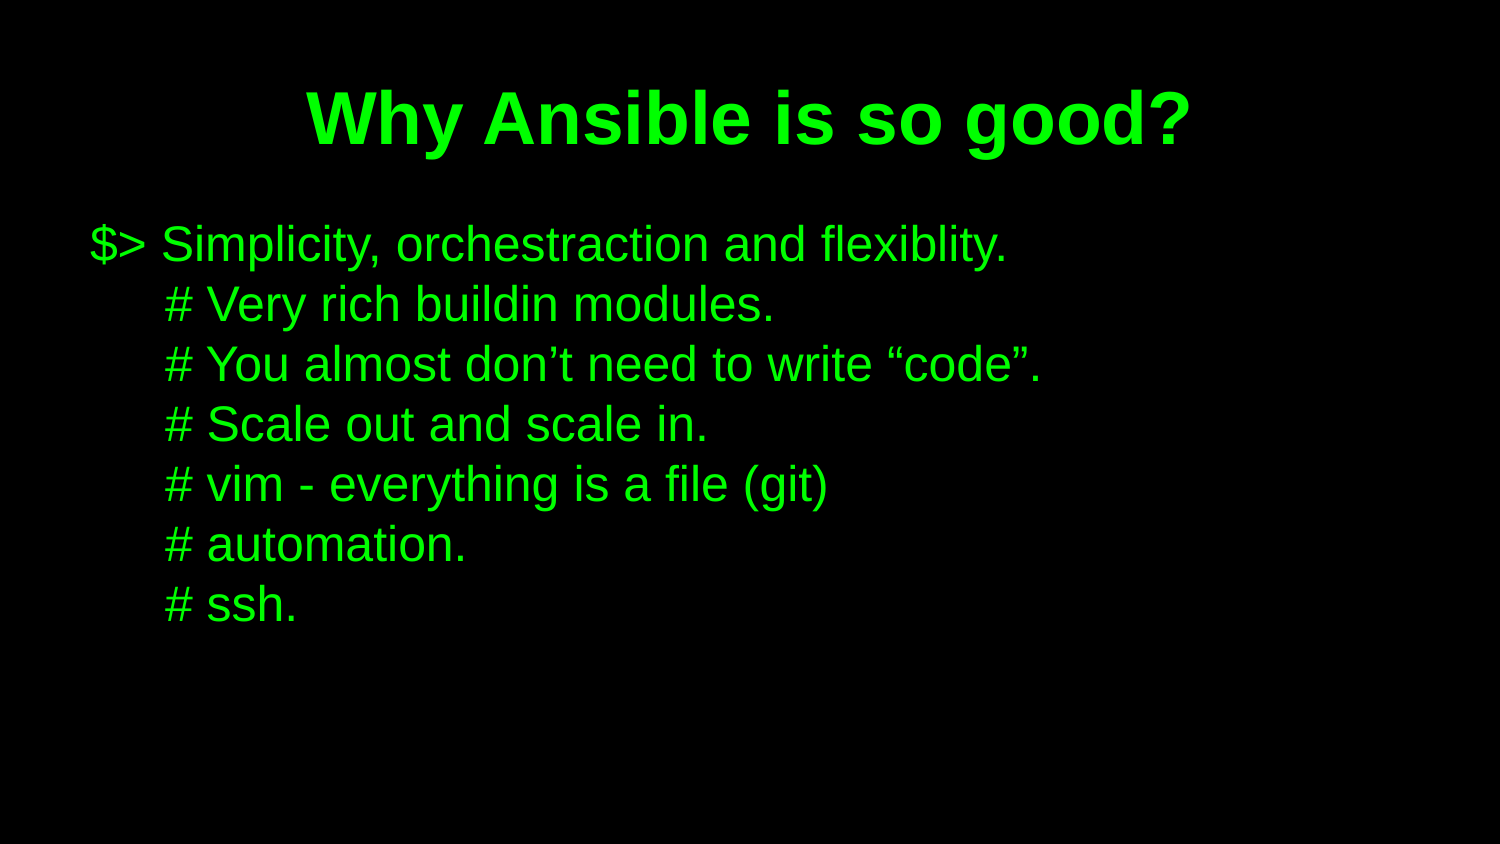

Why Ansible is so good?
# $> Simplicity, orchestraction and flexiblity.
# Very rich buildin modules.
# You almost don’t need to write “code”.
# Scale out and scale in.
# vim - everything is a file (git)
# automation.
# ssh.